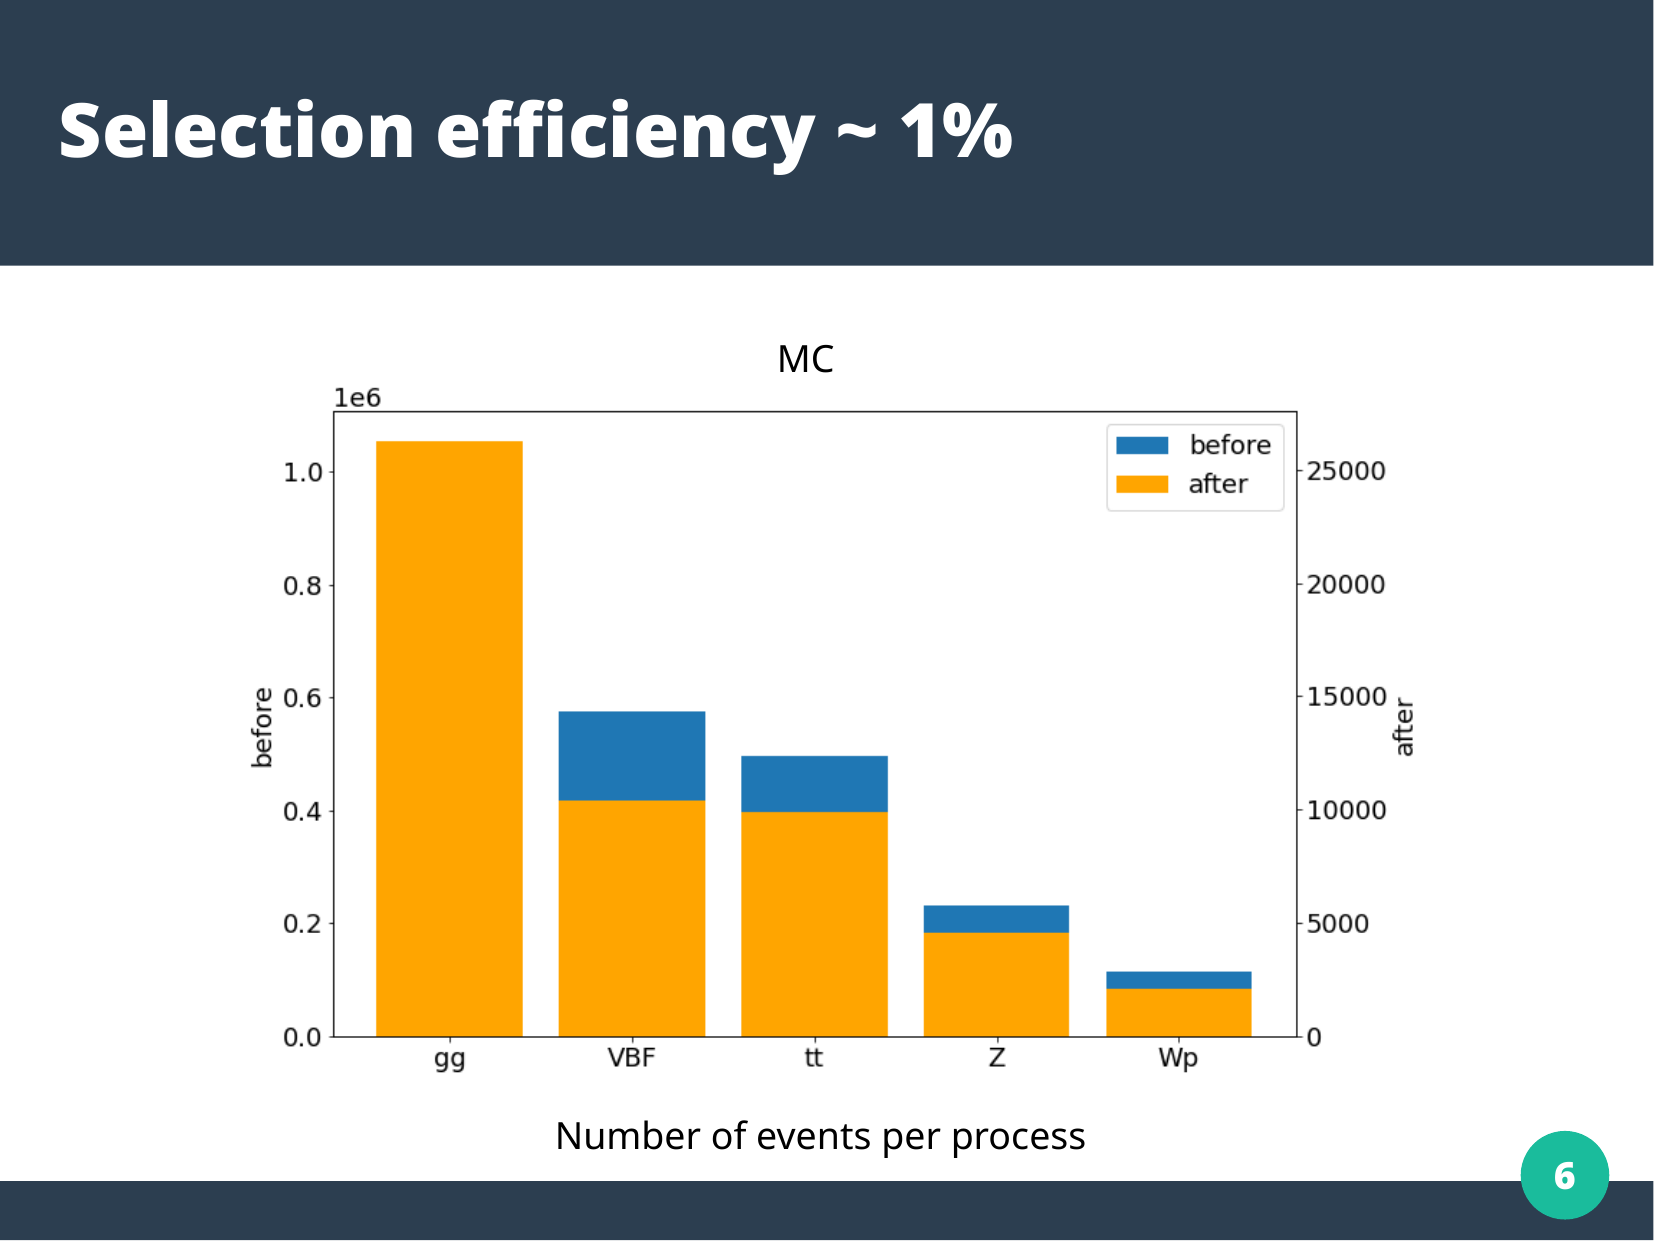

# Selection efficiency ~ 1%
MC
Number of events per process
6